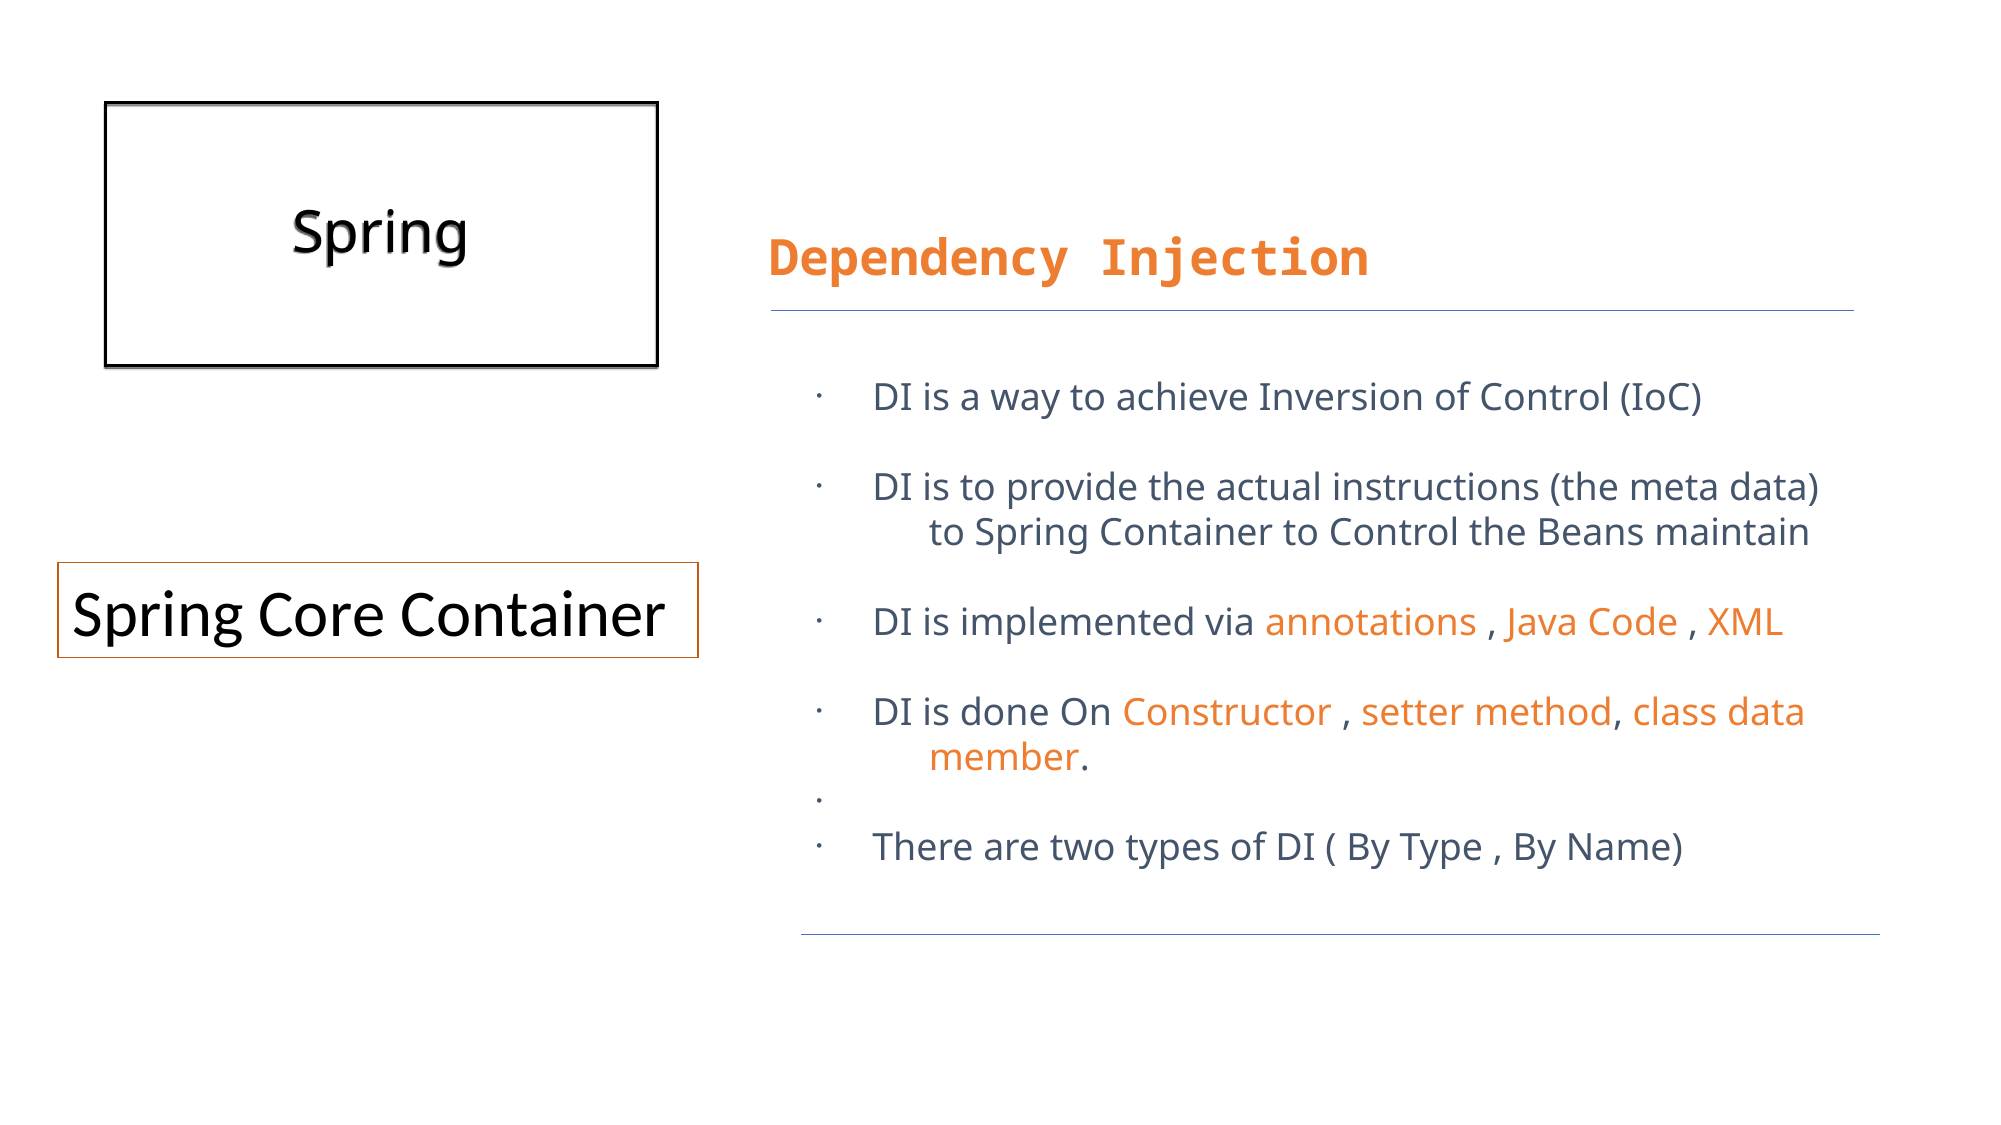

# Spring
Dependency Injection
DI is a way to achieve Inversion of Control (IoC)
DI is to provide the actual instructions (the meta data) to Spring Container to Control the Beans maintain
DI is implemented via annotations , Java Code , XML
DI is done On Constructor , setter method, class data member.
There are two types of DI ( By Type , By Name)
Spring Core Container